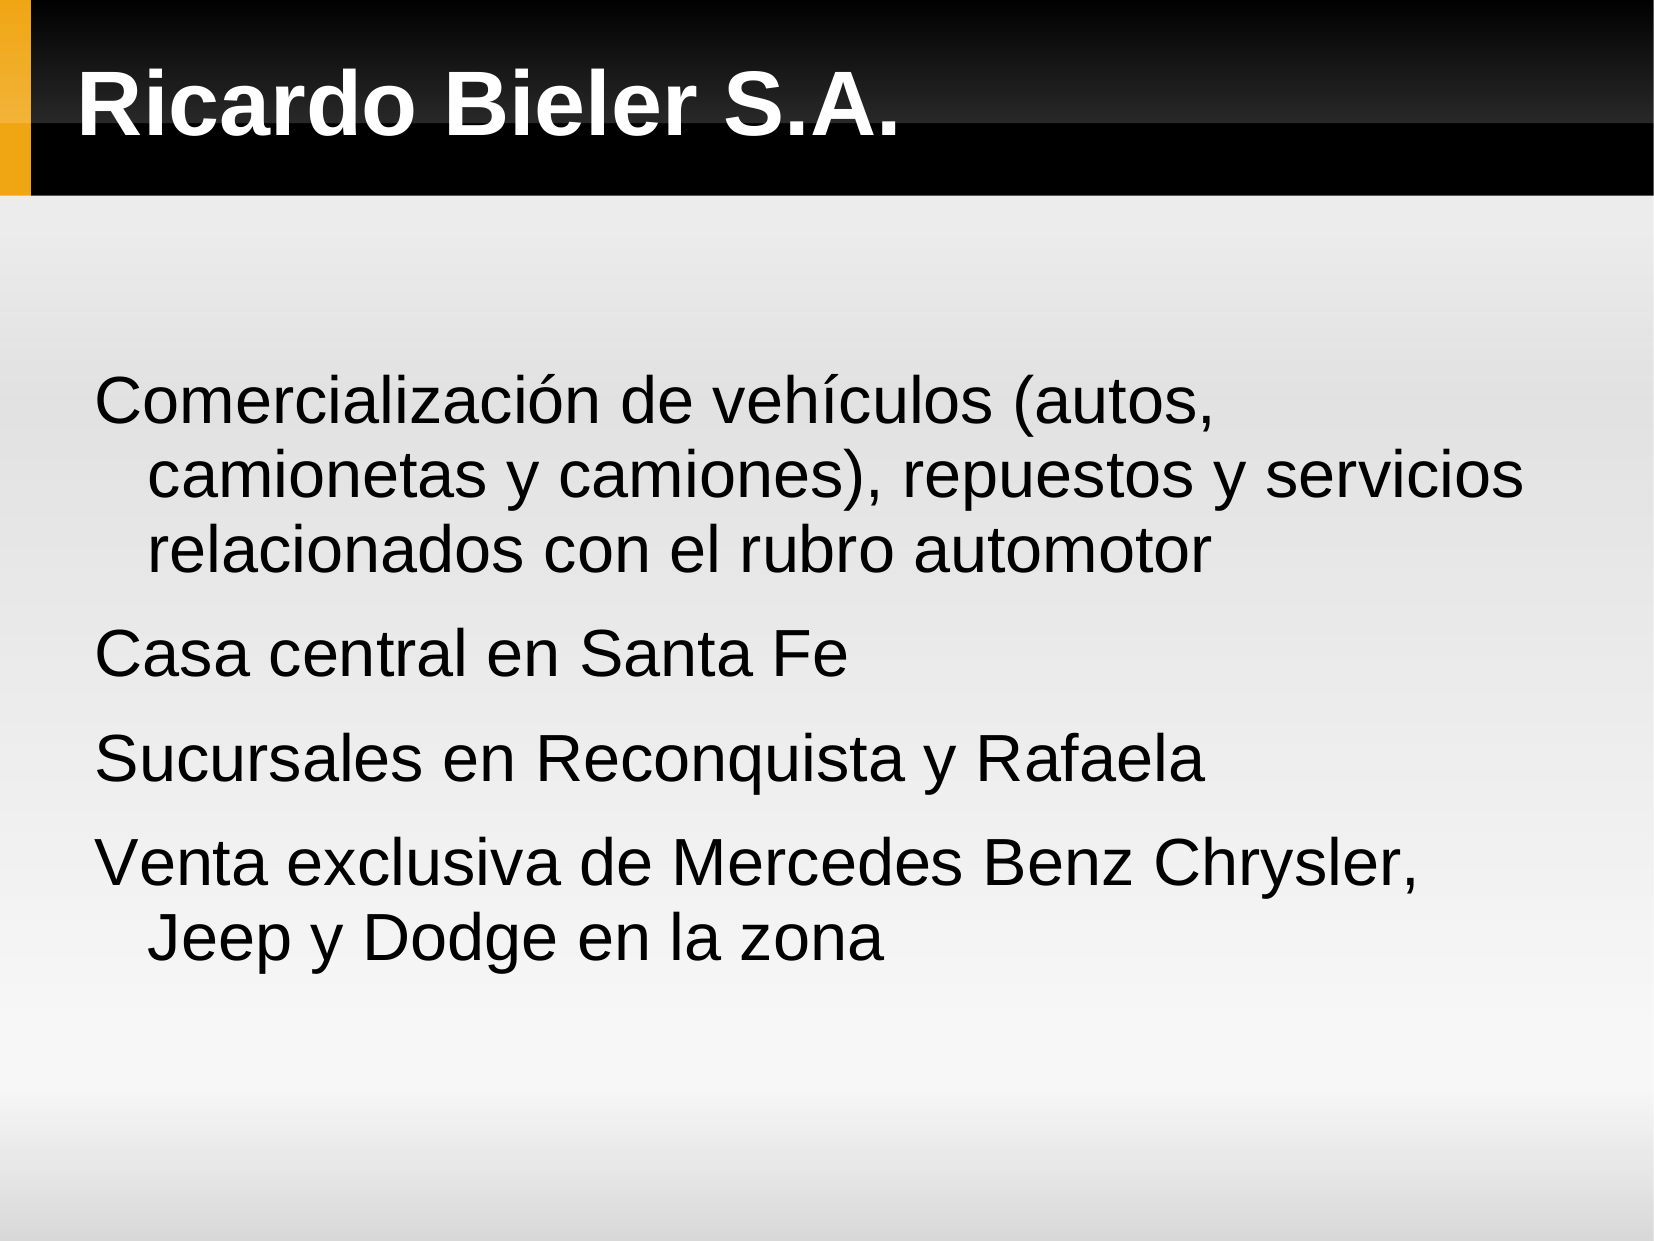

# Ricardo Bieler S.A.
Comercialización de vehículos (autos, camionetas y camiones), repuestos y servicios relacionados con el rubro automotor
Casa central en Santa Fe
Sucursales en Reconquista y Rafaela
Venta exclusiva de Mercedes Benz Chrysler, Jeep y Dodge en la zona